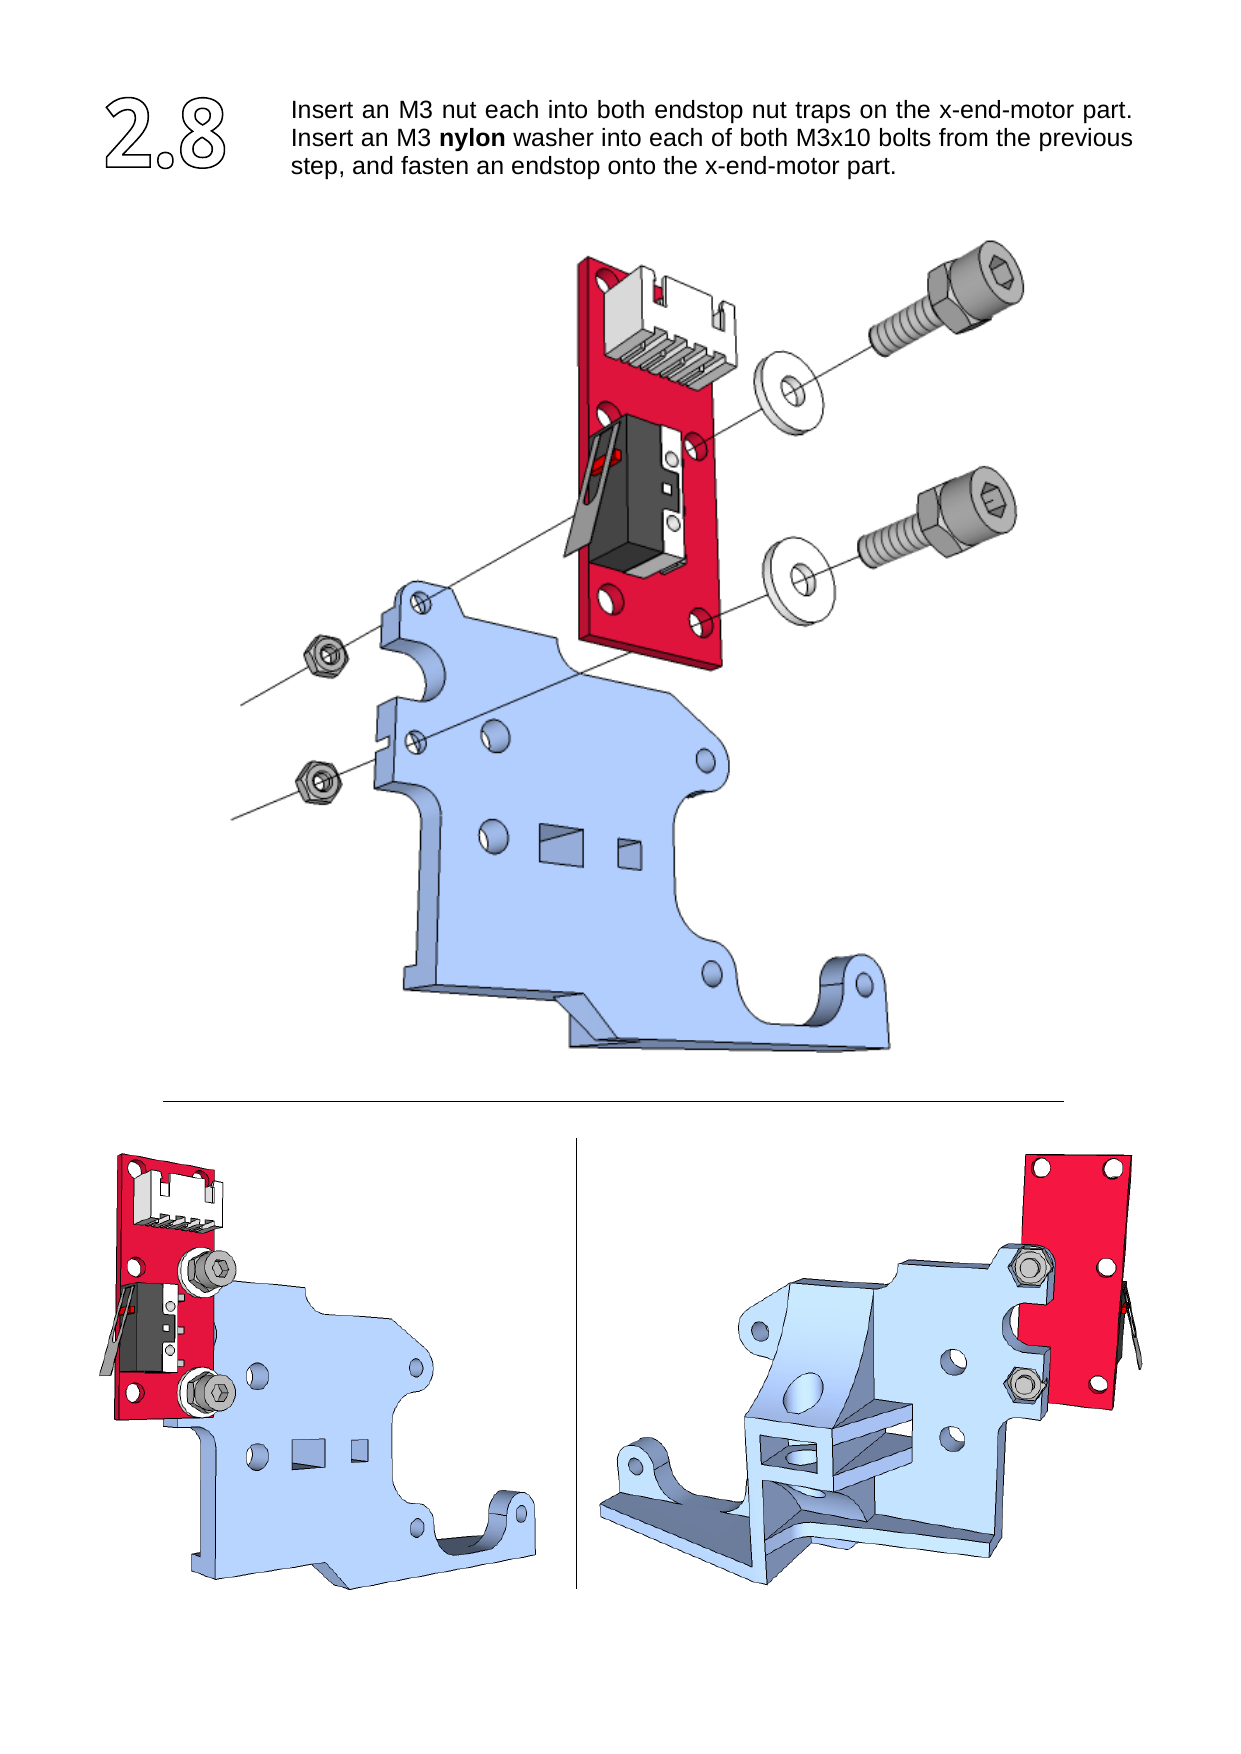

Insert an M3 nut each into both endstop nut traps on the x-end-motor part. Insert an M3 nylon washer into each of both M3x10 bolts from the previous step, and fasten an endstop onto the x-end-motor part.
2.8